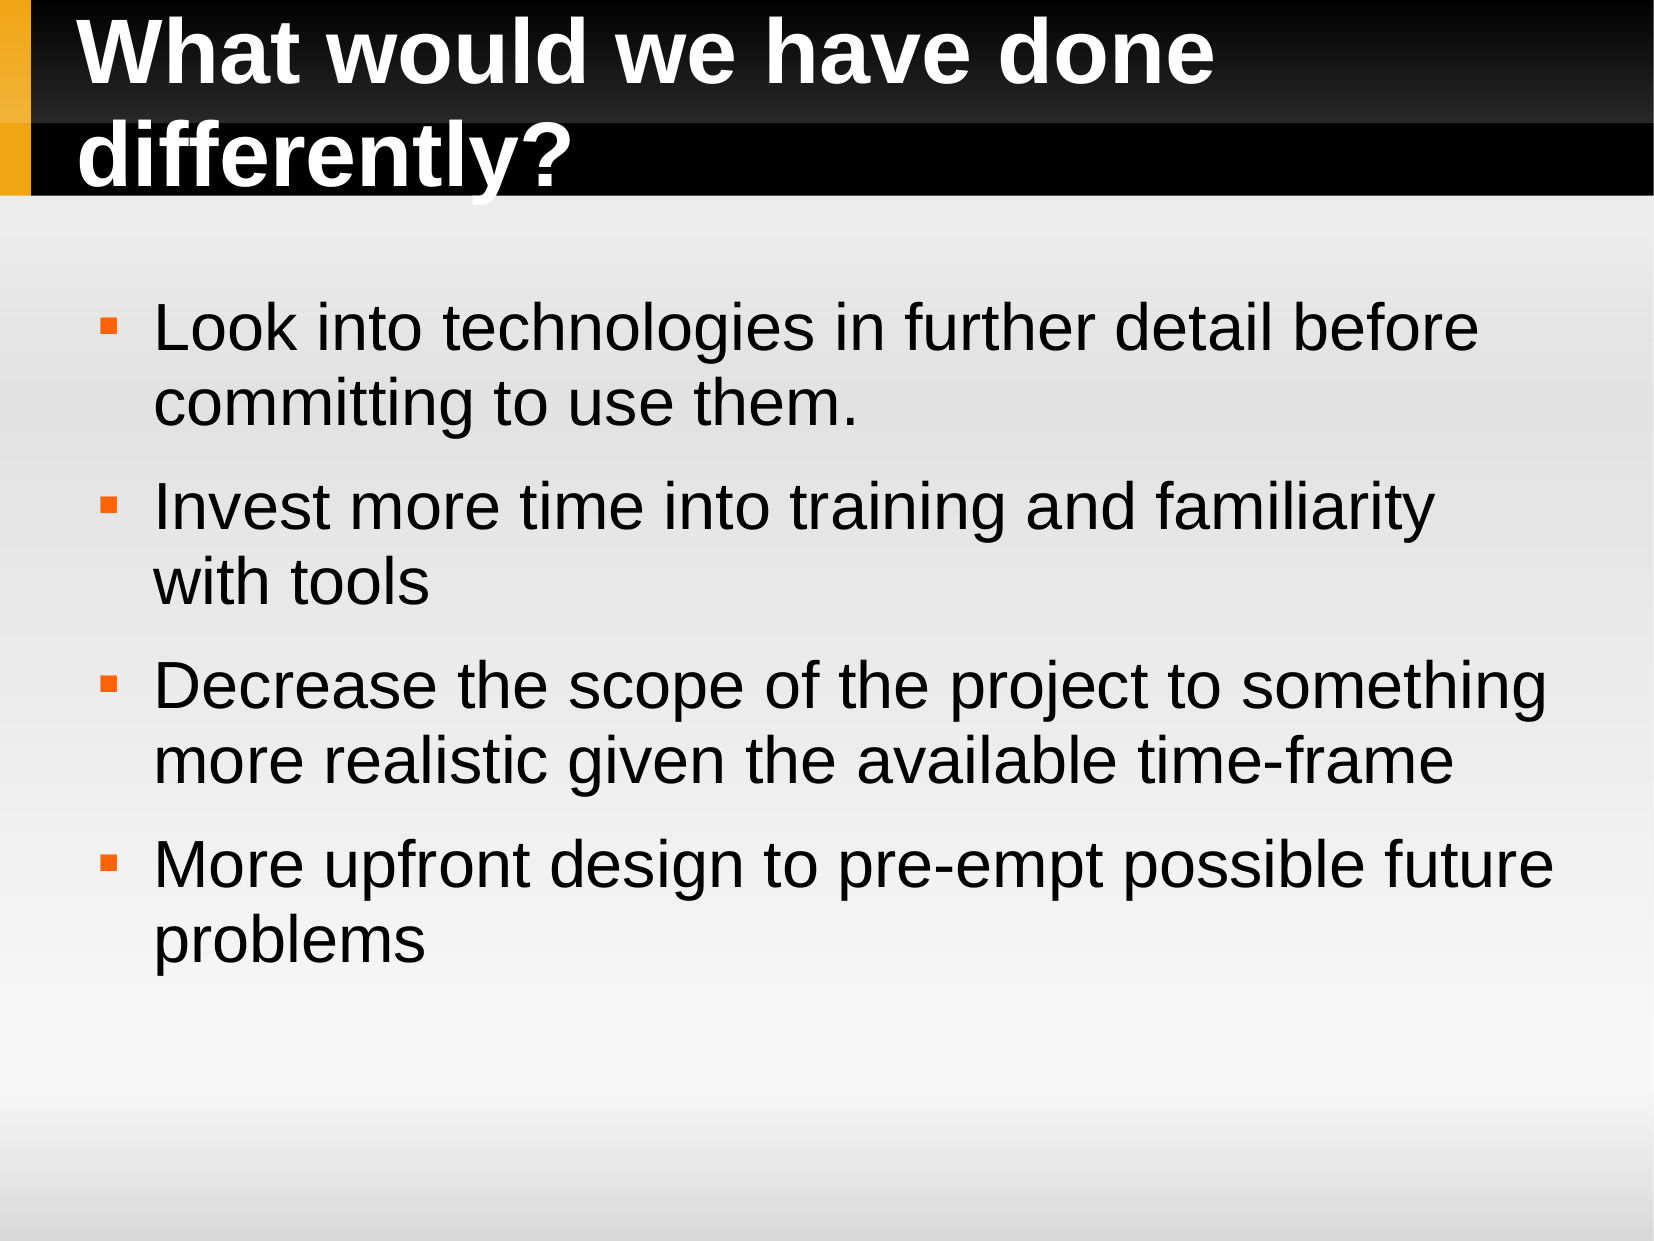

# What would we have done differently?
Look into technologies in further detail before committing to use them.
Invest more time into training and familiarity with tools
Decrease the scope of the project to something more realistic given the available time-frame
More upfront design to pre-empt possible future problems